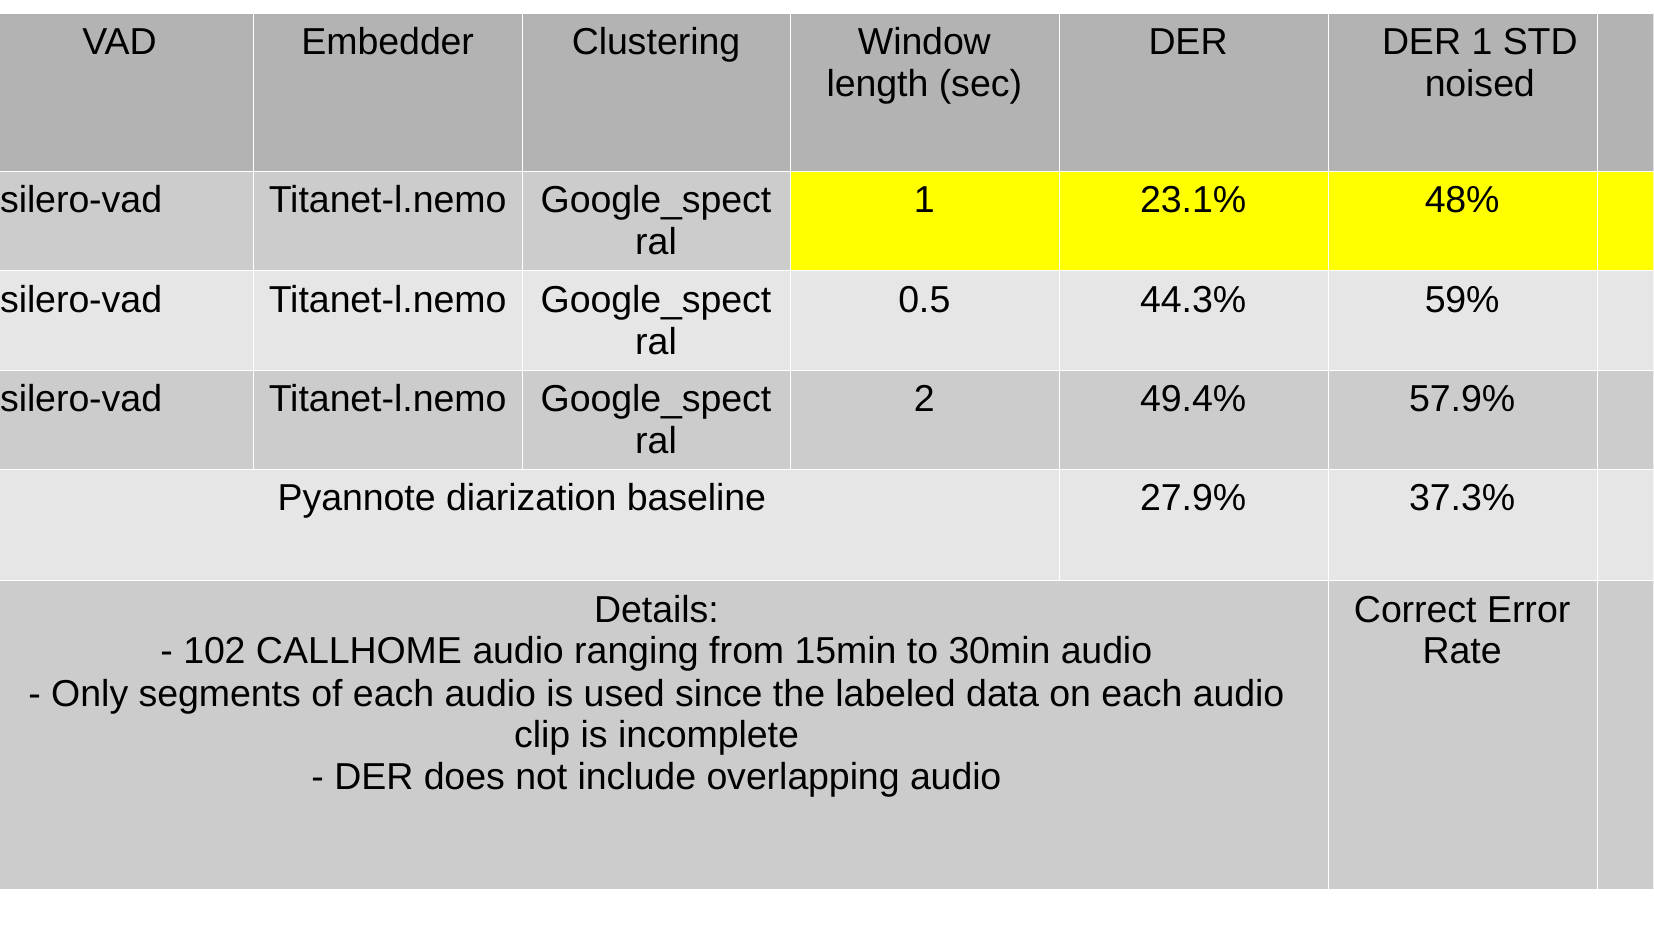

| VAD | Embedder | Clustering | Window length (sec) | DER | DER 1 STD noised | DER CHATTER |
| --- | --- | --- | --- | --- | --- | --- |
| silero-vad | Titanet-l.nemo | Google\_spectral | 1 | 23.1% | 48% | 28.6% |
| silero-vad | Titanet-l.nemo | Google\_spectral | 0.5 | 44.3% | 59% | 50.4% |
| silero-vad | Titanet-l.nemo | Google\_spectral | 2 | 49.4% | 57.9% | 50.4% |
| Pyannote diarization baseline | | | | 27.9% | 37.3% | 37.1% |
| Details: - 102 CALLHOME audio ranging from 15min to 30min audio - Only segments of each audio is used since the labeled data on each audio clip is incomplete - DER does not include overlapping audio | | | | | Correct Error Rate | |